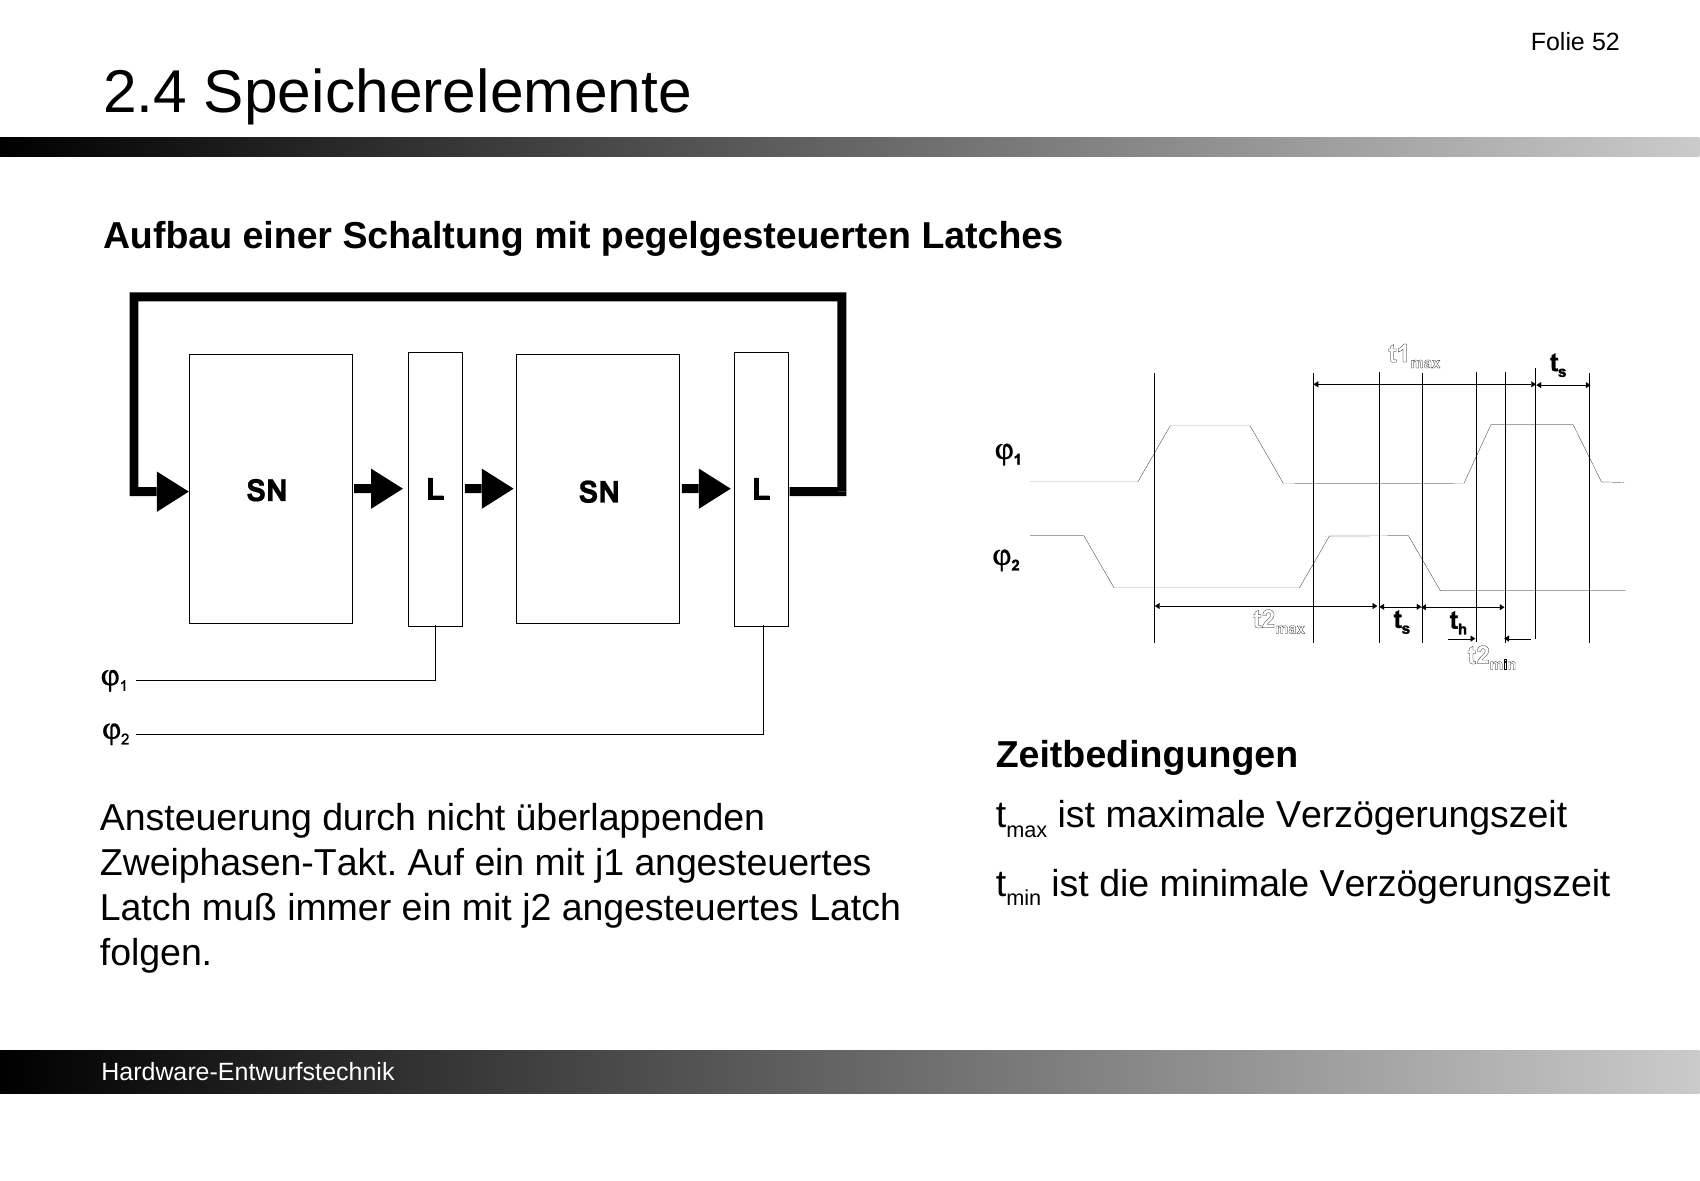

# 2.4 Speicherelemente
Aufbau einer Schaltung mit pegelgesteuerten Latches
Zeitbedingungen
tmax ist maximale Verzögerungszeit
tmin ist die minimale Verzögerungszeit
Ansteuerung durch nicht überlappenden
Zweiphasen-Takt. Auf ein mit j1 angesteuertes
Latch muß immer ein mit j2 angesteuertes Latch
folgen.